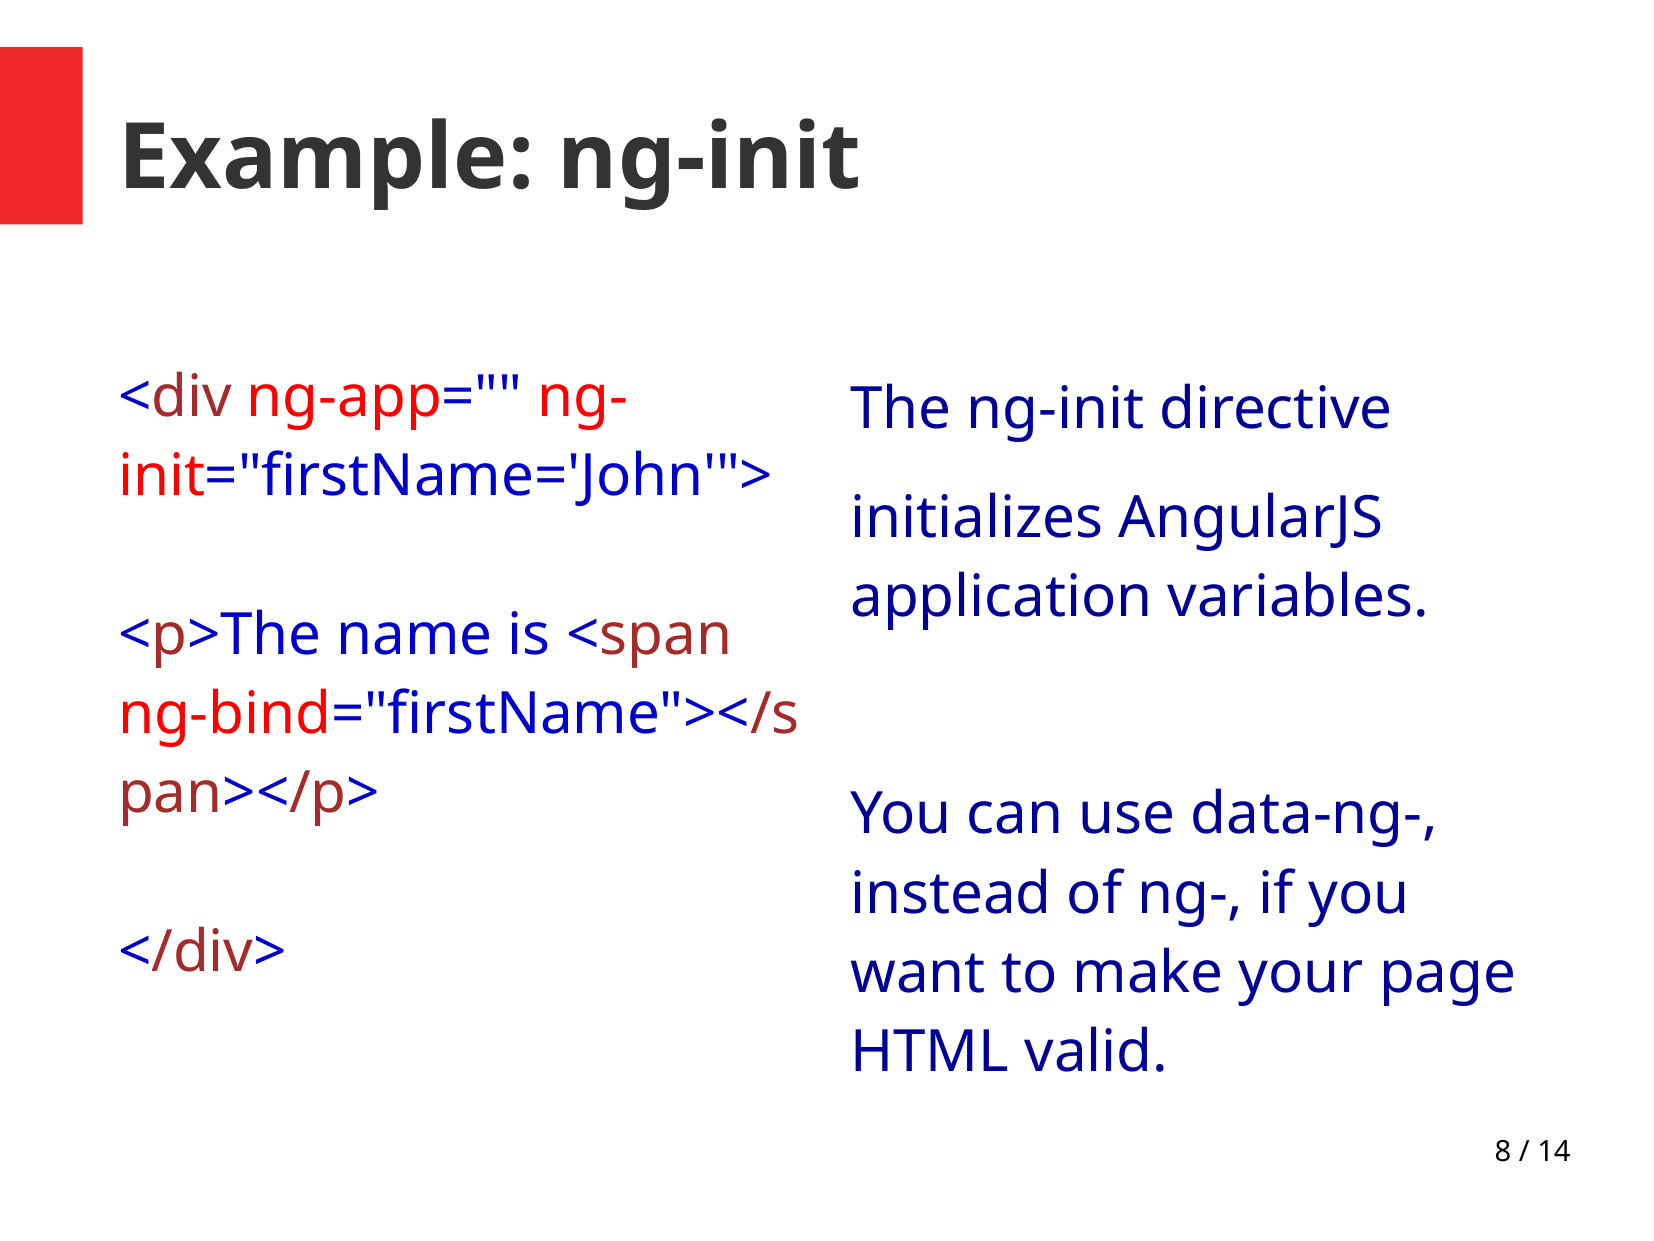

# Example: ng-init
<div ng-app="" ng-init="firstName='John'">
<p>The name is <span ng-bind="firstName"></span></p>
</div>
The ng-init directive
initializes AngularJS application variables.
You can use data-ng-, instead of ng-, if you want to make your page HTML valid.
8